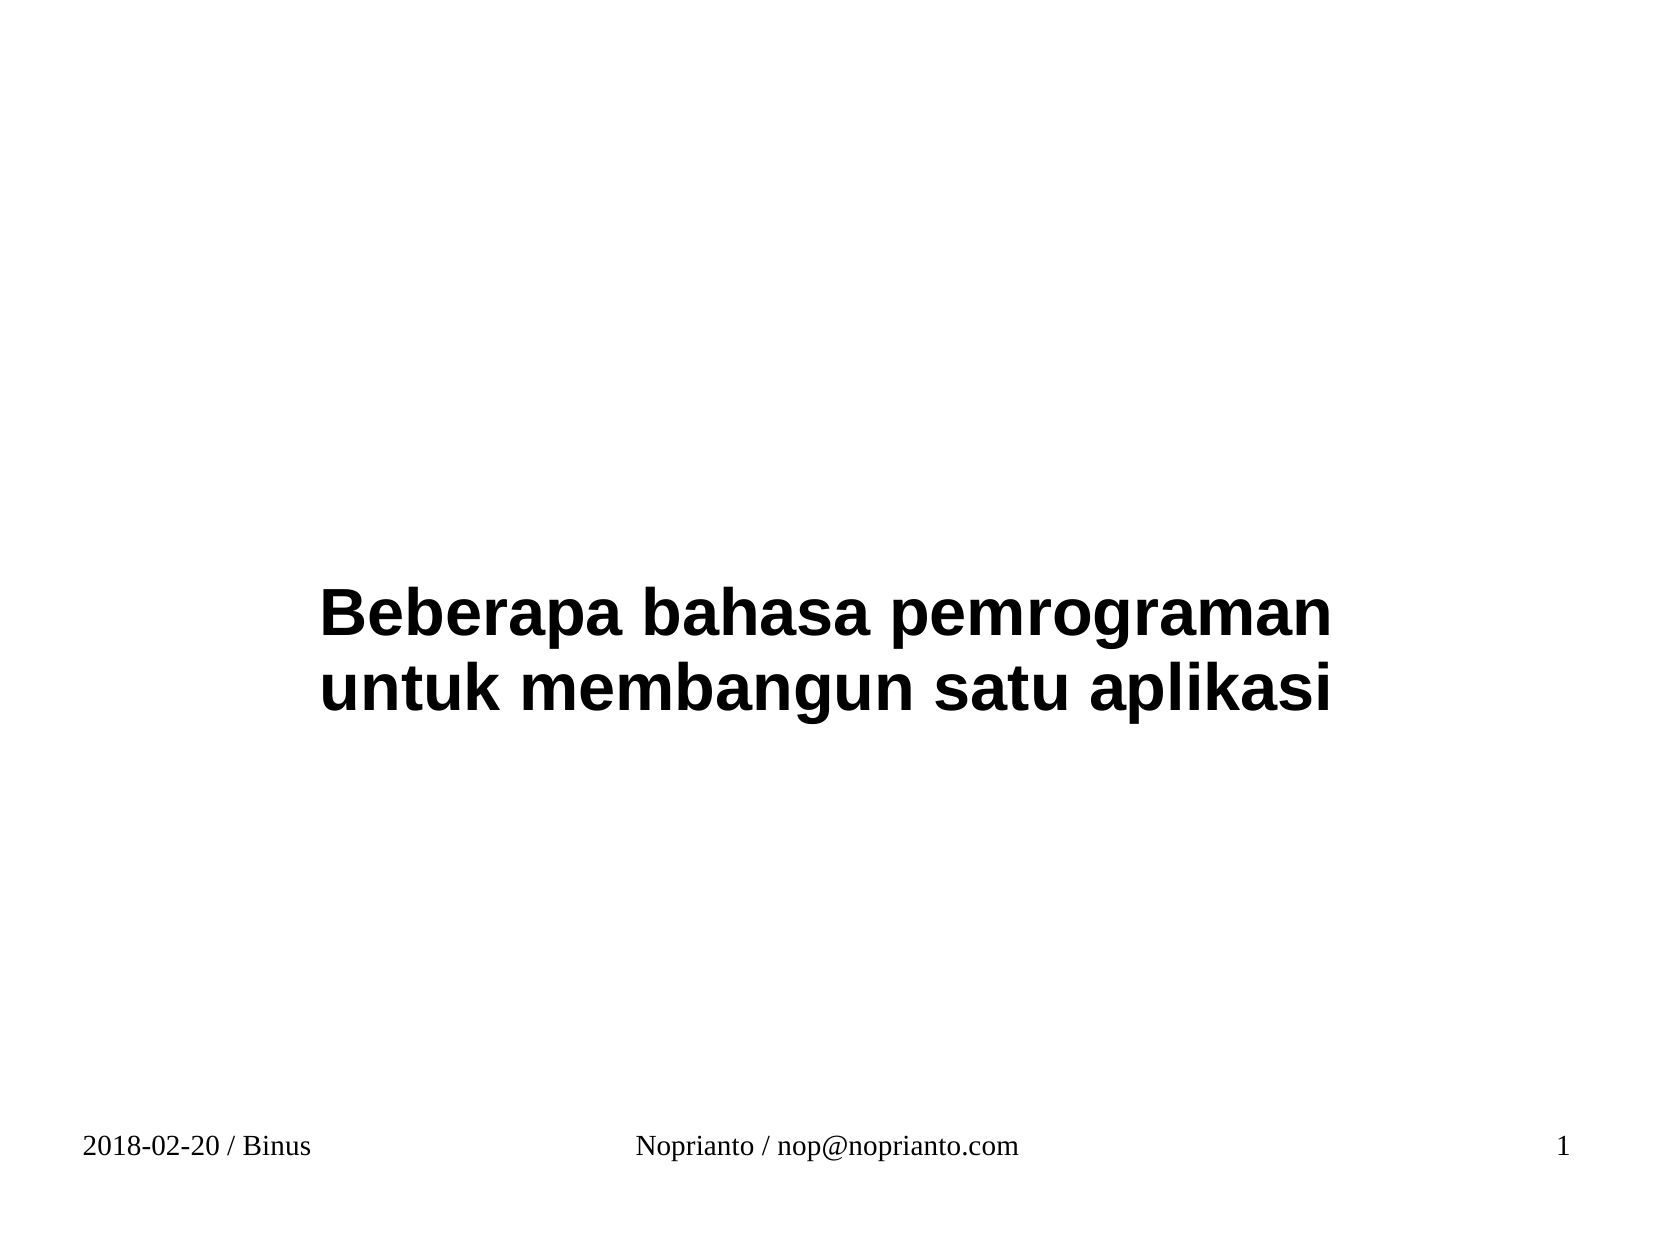

#
Beberapa bahasa pemrograman
untuk membangun satu aplikasi
2018-02-20 / Binus
Noprianto / nop@noprianto.com
1